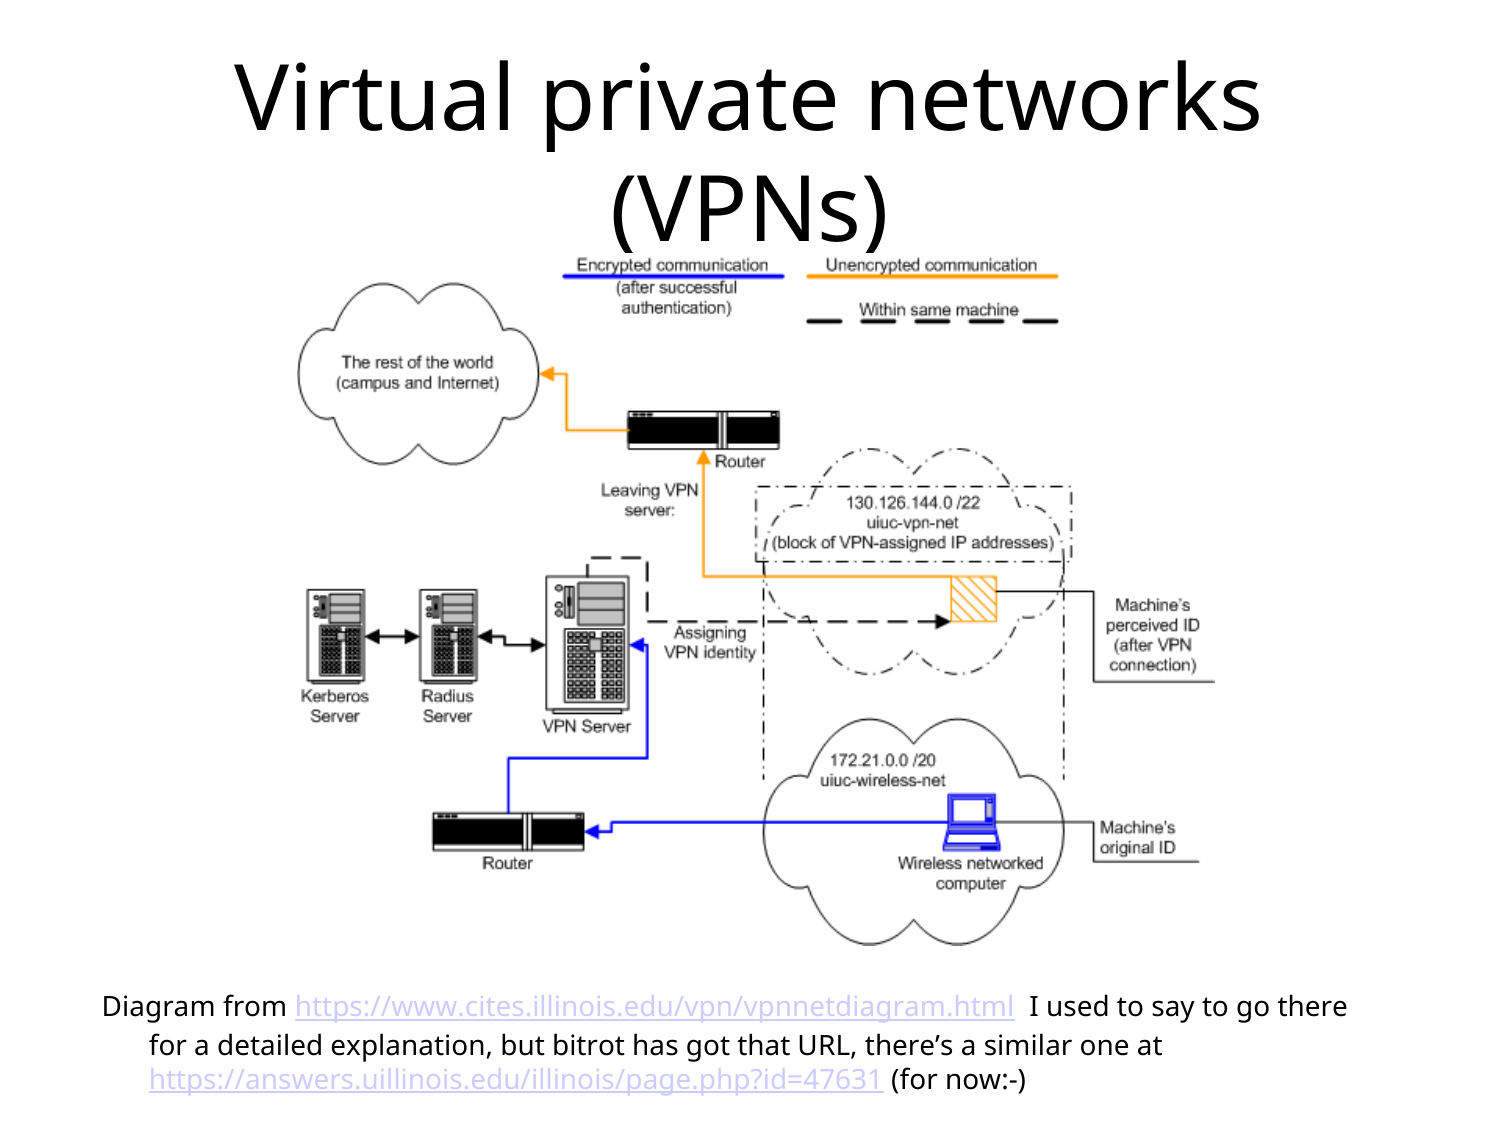

# Virtual private networks (VPNs)‏
Diagram from https://www.cites.illinois.edu/vpn/vpnnetdiagram.html I used to say to go there for a detailed explanation, but bitrot has got that URL, there’s a similar one at https://answers.uillinois.edu/illinois/page.php?id=47631 (for now:-)